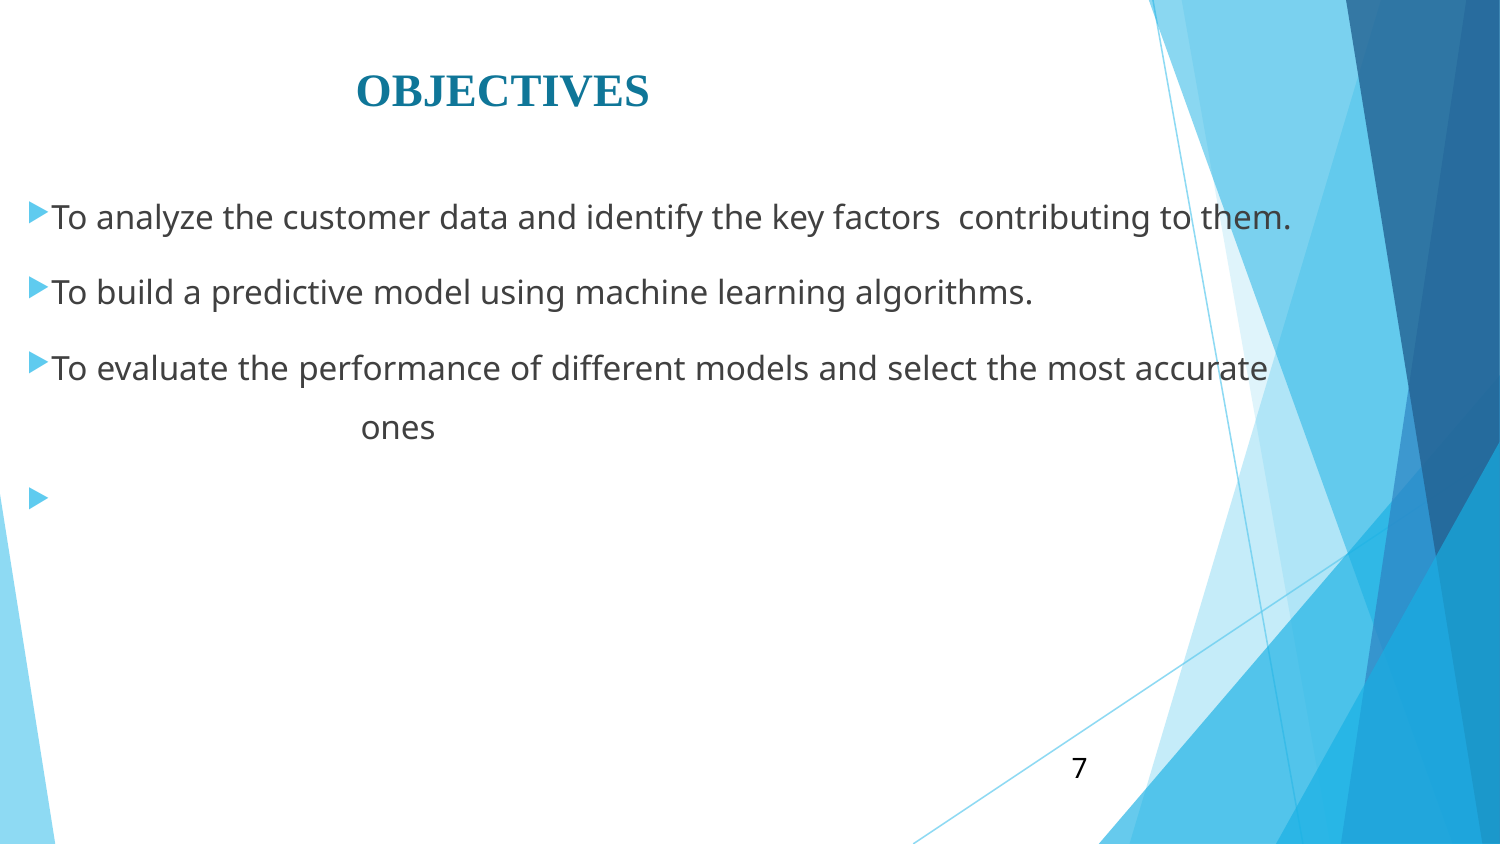

# OBJECTIVES
To analyze the customer data and identify the key factors contributing to them.
To build a predictive model using machine learning algorithms.
To evaluate the performance of different models and select the most accurate ones